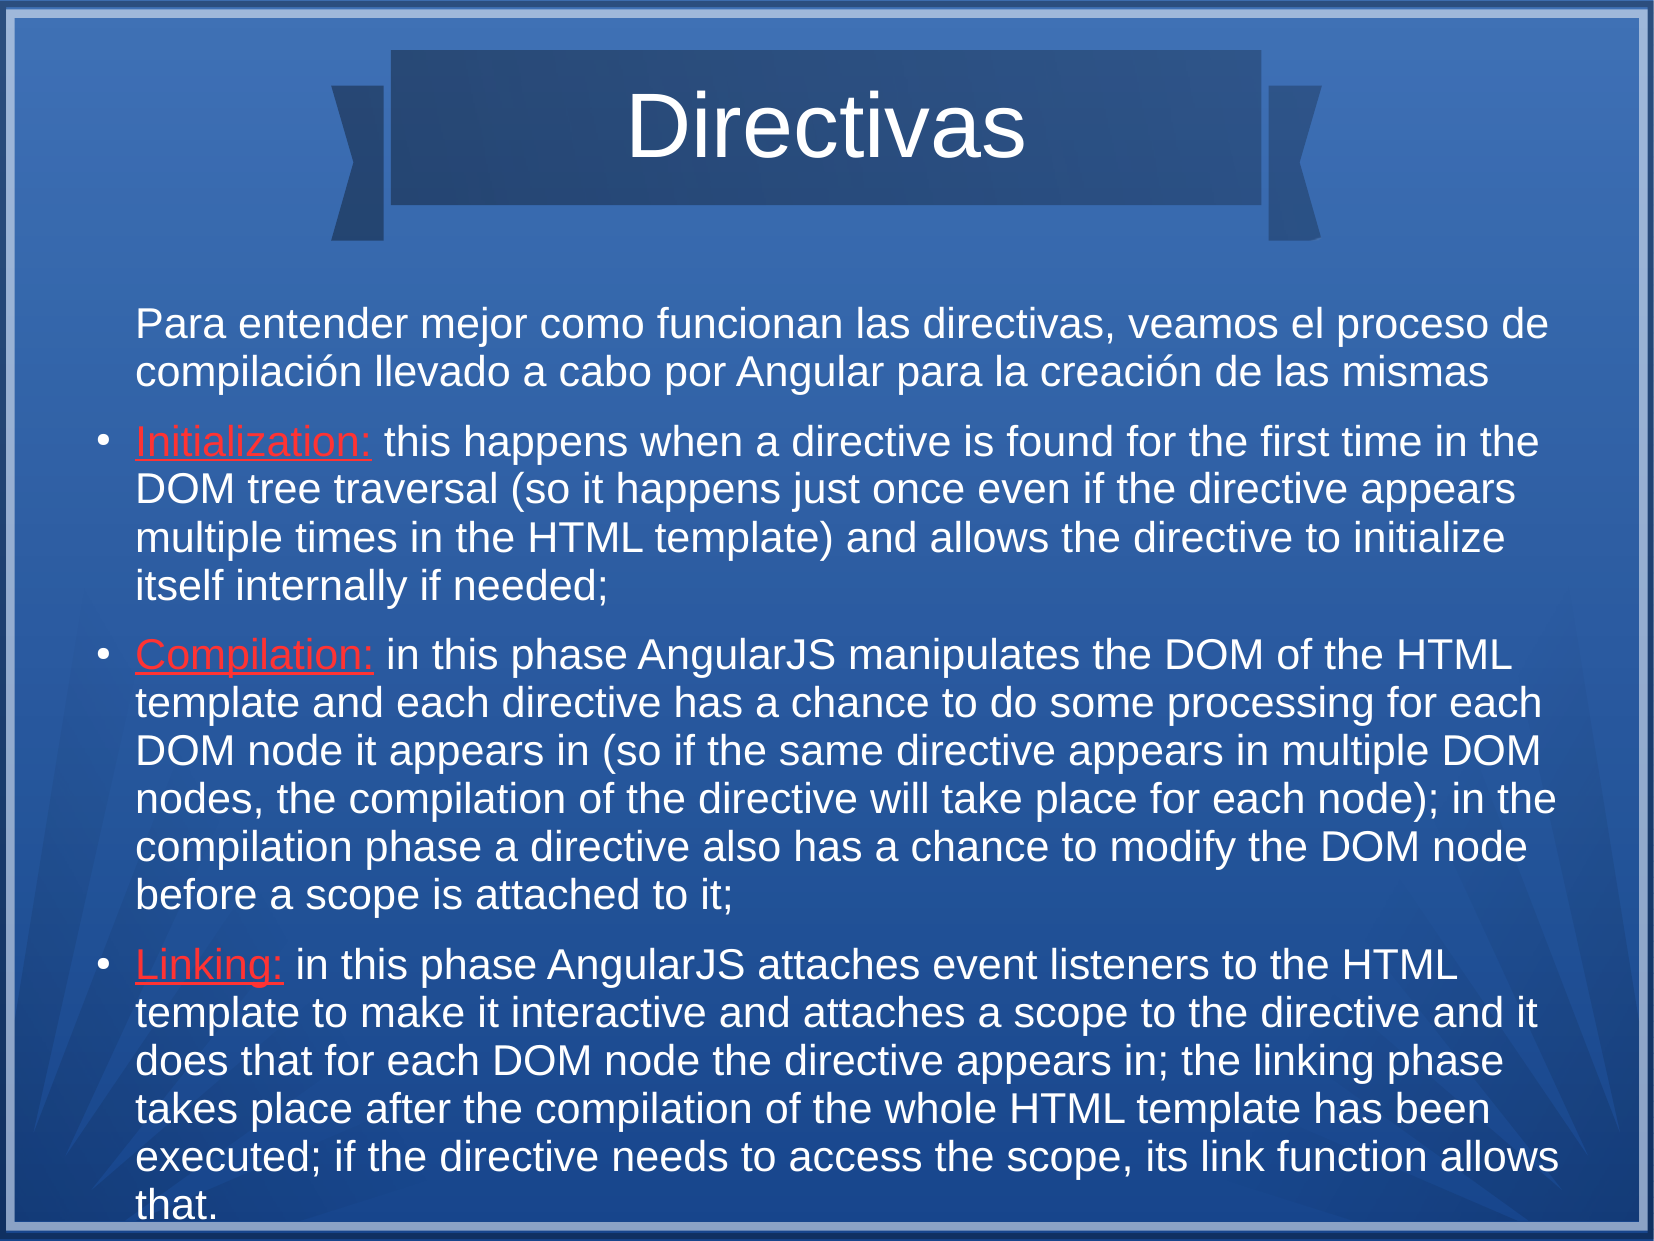

# Directivas
Para entender mejor como funcionan las directivas, veamos el proceso de compilación llevado a cabo por Angular para la creación de las mismas
Initialization: this happens when a directive is found for the first time in the DOM tree traversal (so it happens just once even if the directive appears multiple times in the HTML template) and allows the directive to initialize itself internally if needed;
Compilation: in this phase AngularJS manipulates the DOM of the HTML template and each directive has a chance to do some processing for each DOM node it appears in (so if the same directive appears in multiple DOM nodes, the compilation of the directive will take place for each node); in the compilation phase a directive also has a chance to modify the DOM node before a scope is attached to it;
Linking: in this phase AngularJS attaches event listeners to the HTML template to make it interactive and attaches a scope to the directive and it does that for each DOM node the directive appears in; the linking phase takes place after the compilation of the whole HTML template has been executed; if the directive needs to access the scope, its link function allows that.